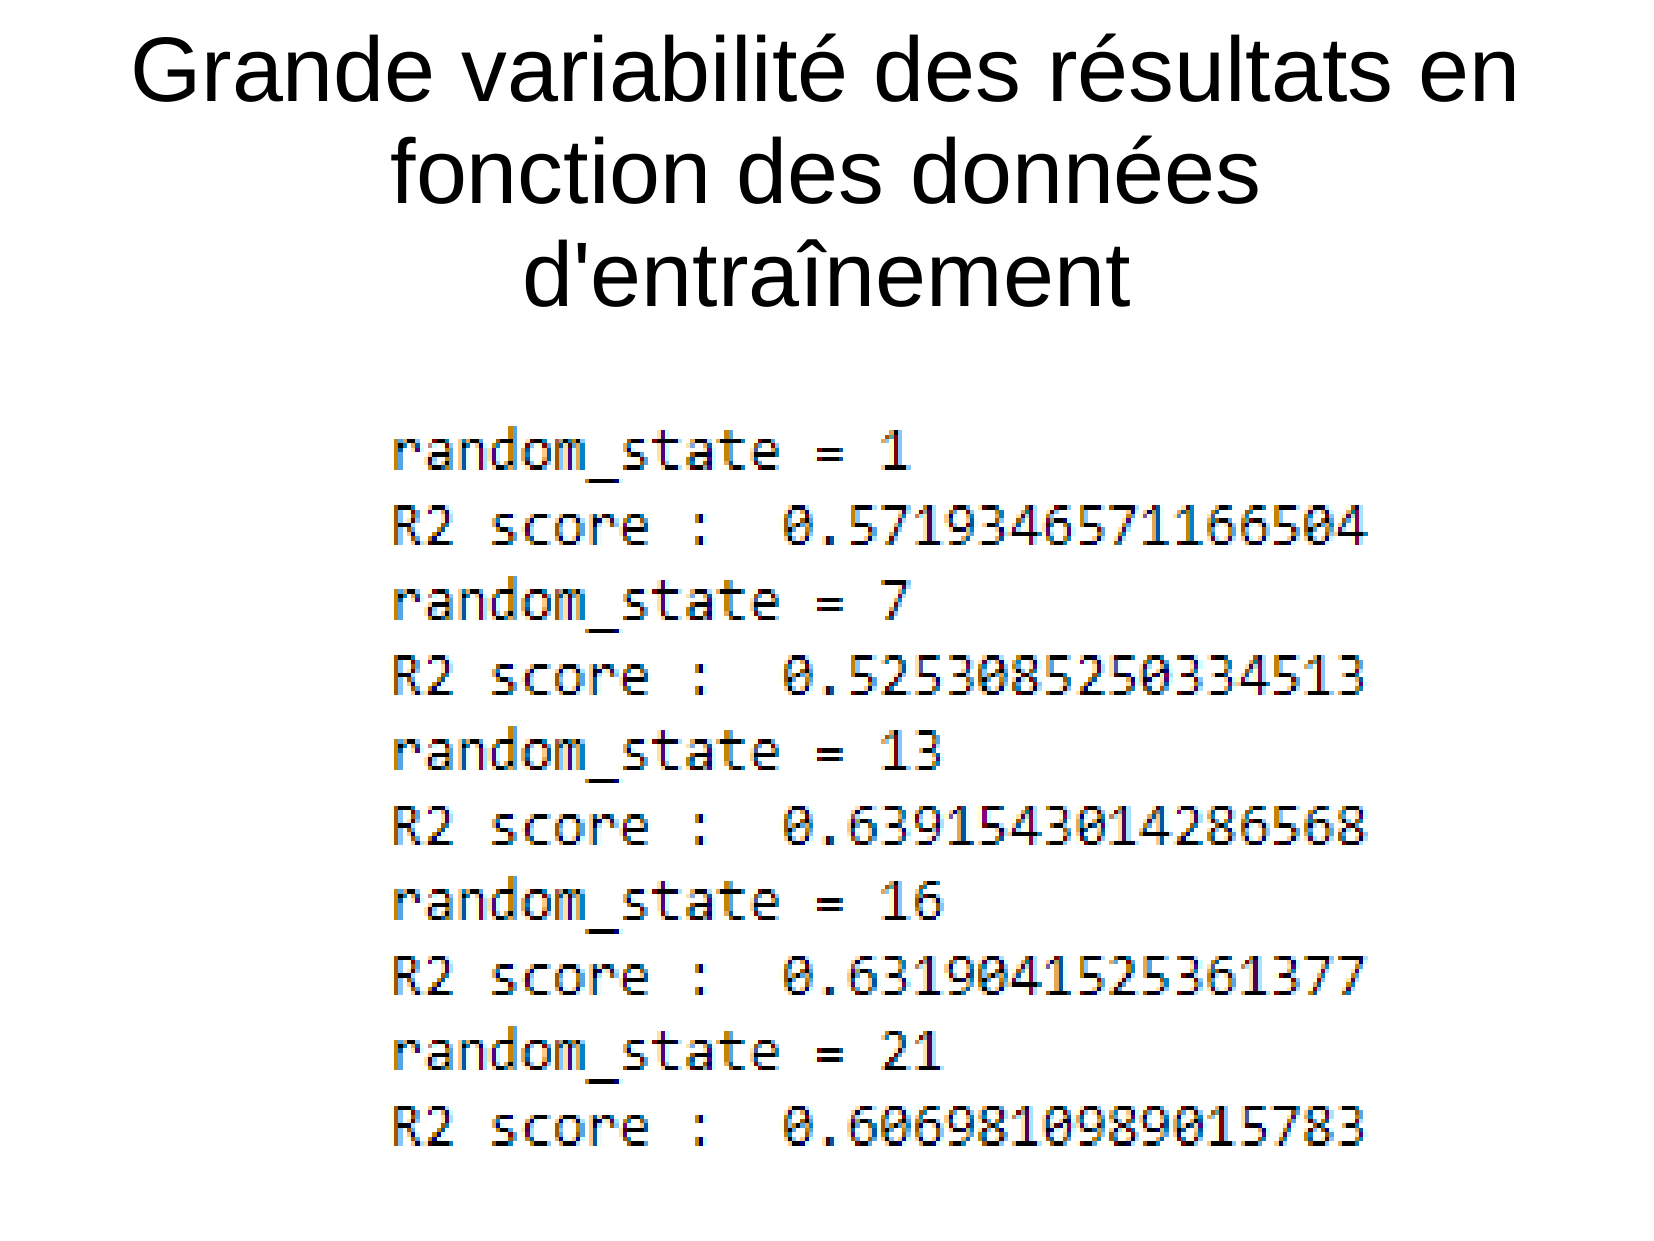

# Grande variabilité des résultats en fonction des données d'entraînement